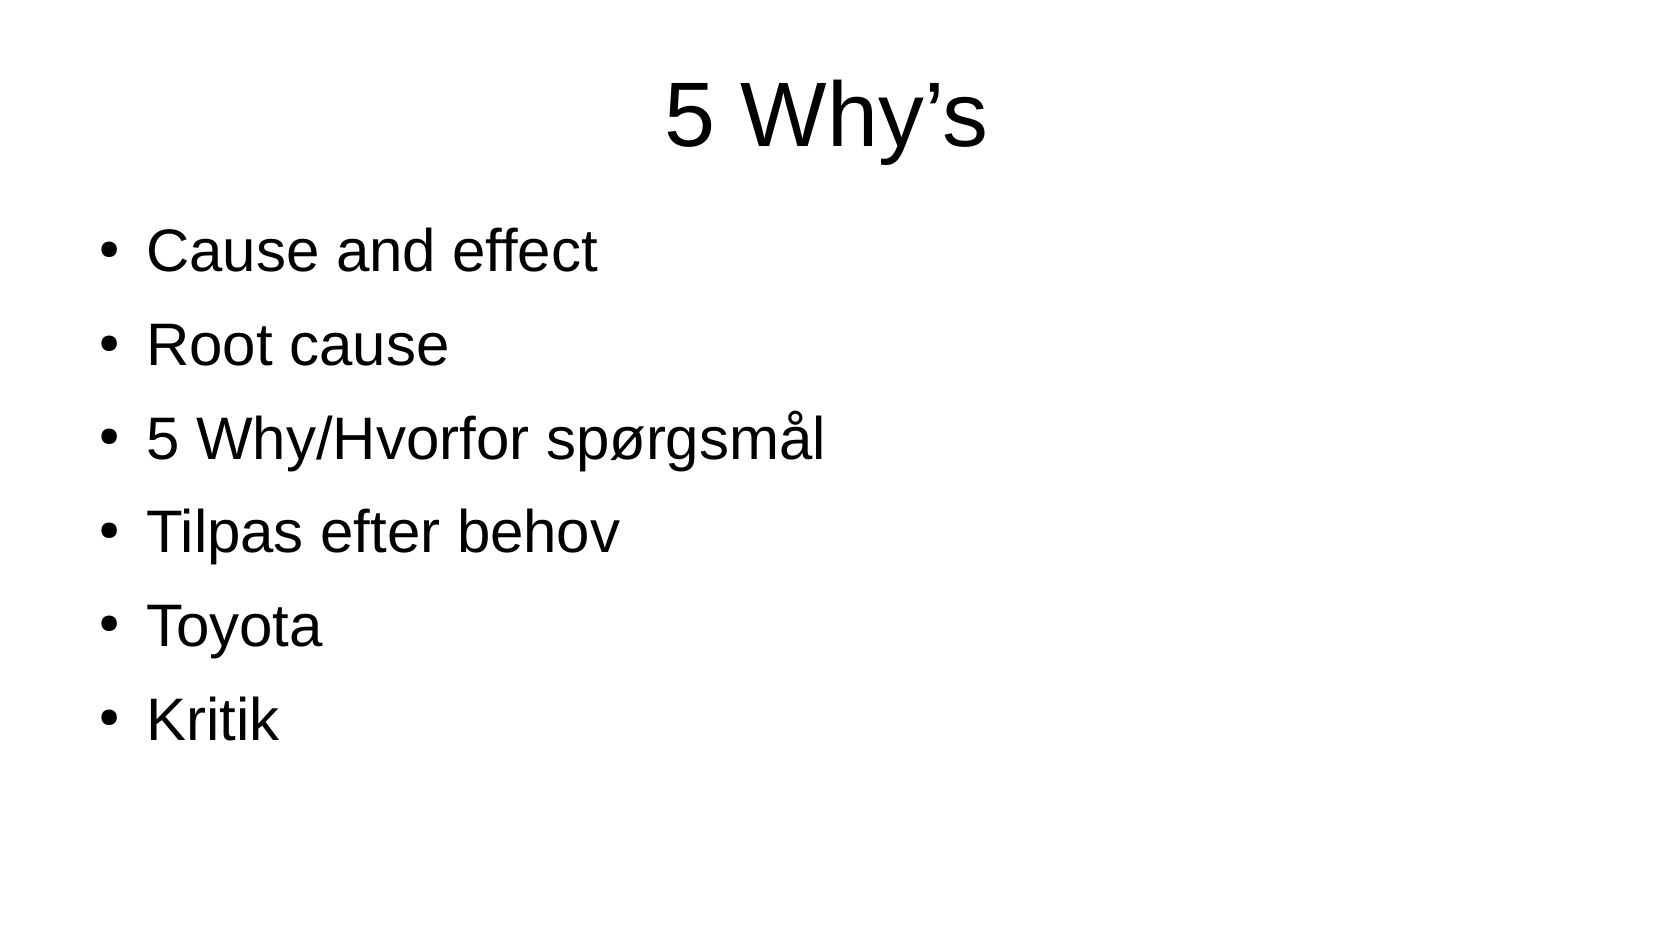

# 5 Why’s
Cause and effect
Root cause
5 Why/Hvorfor spørgsmål
Tilpas efter behov
Toyota
Kritik